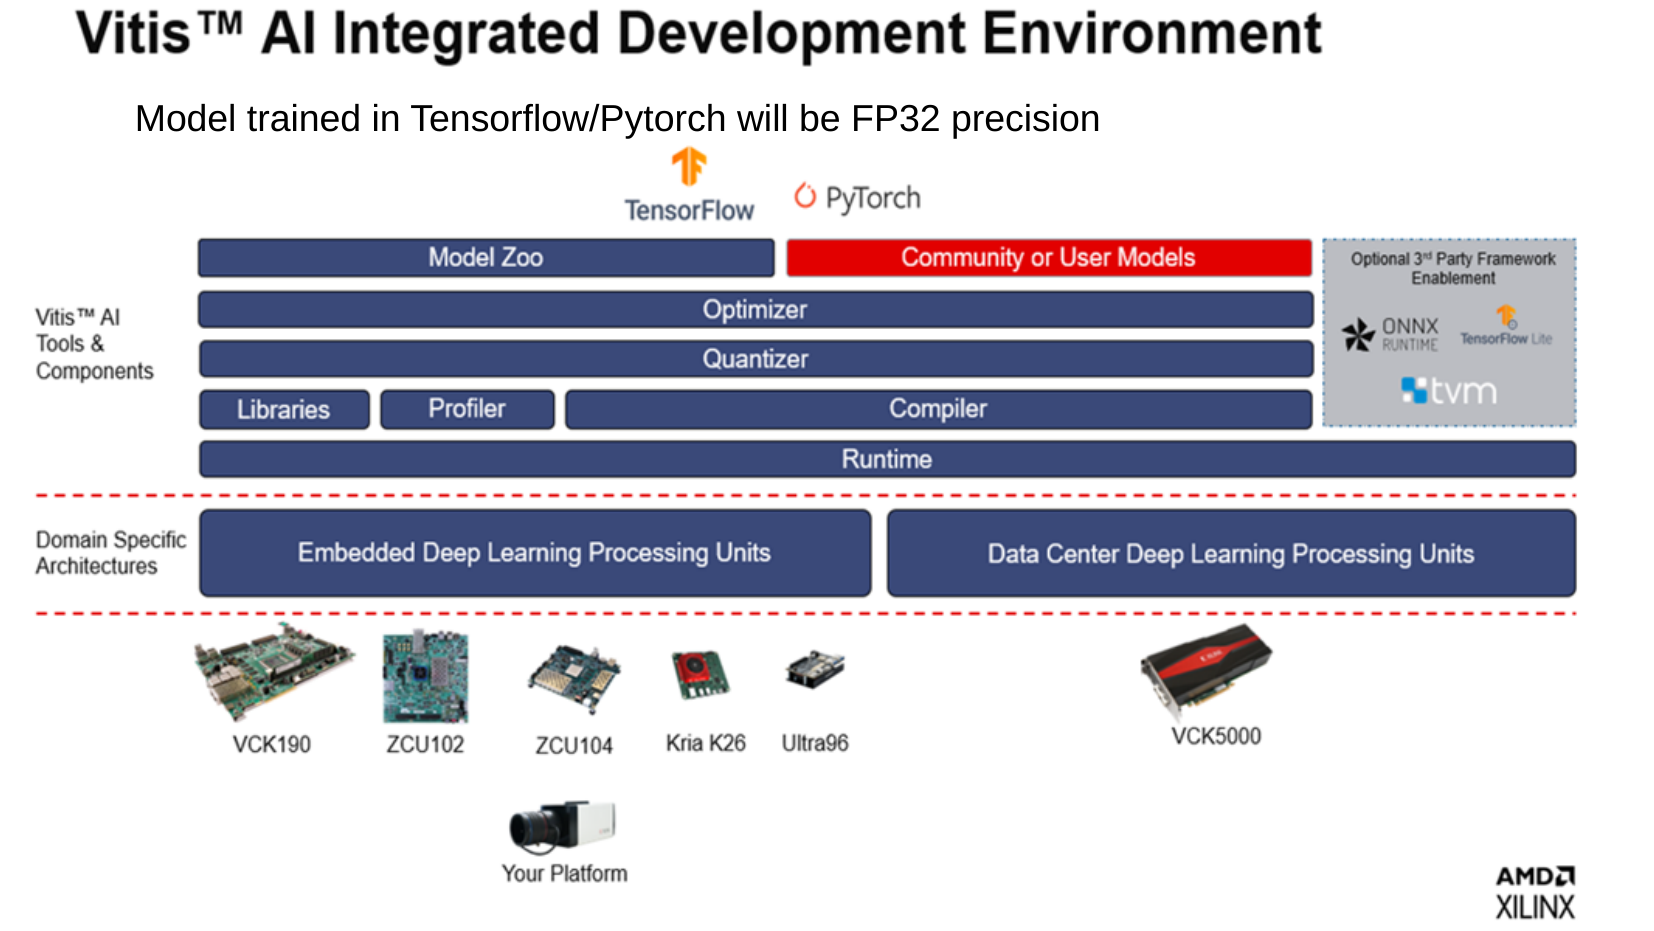

Model trained in Tensorflow/Pytorch will be FP32 precision